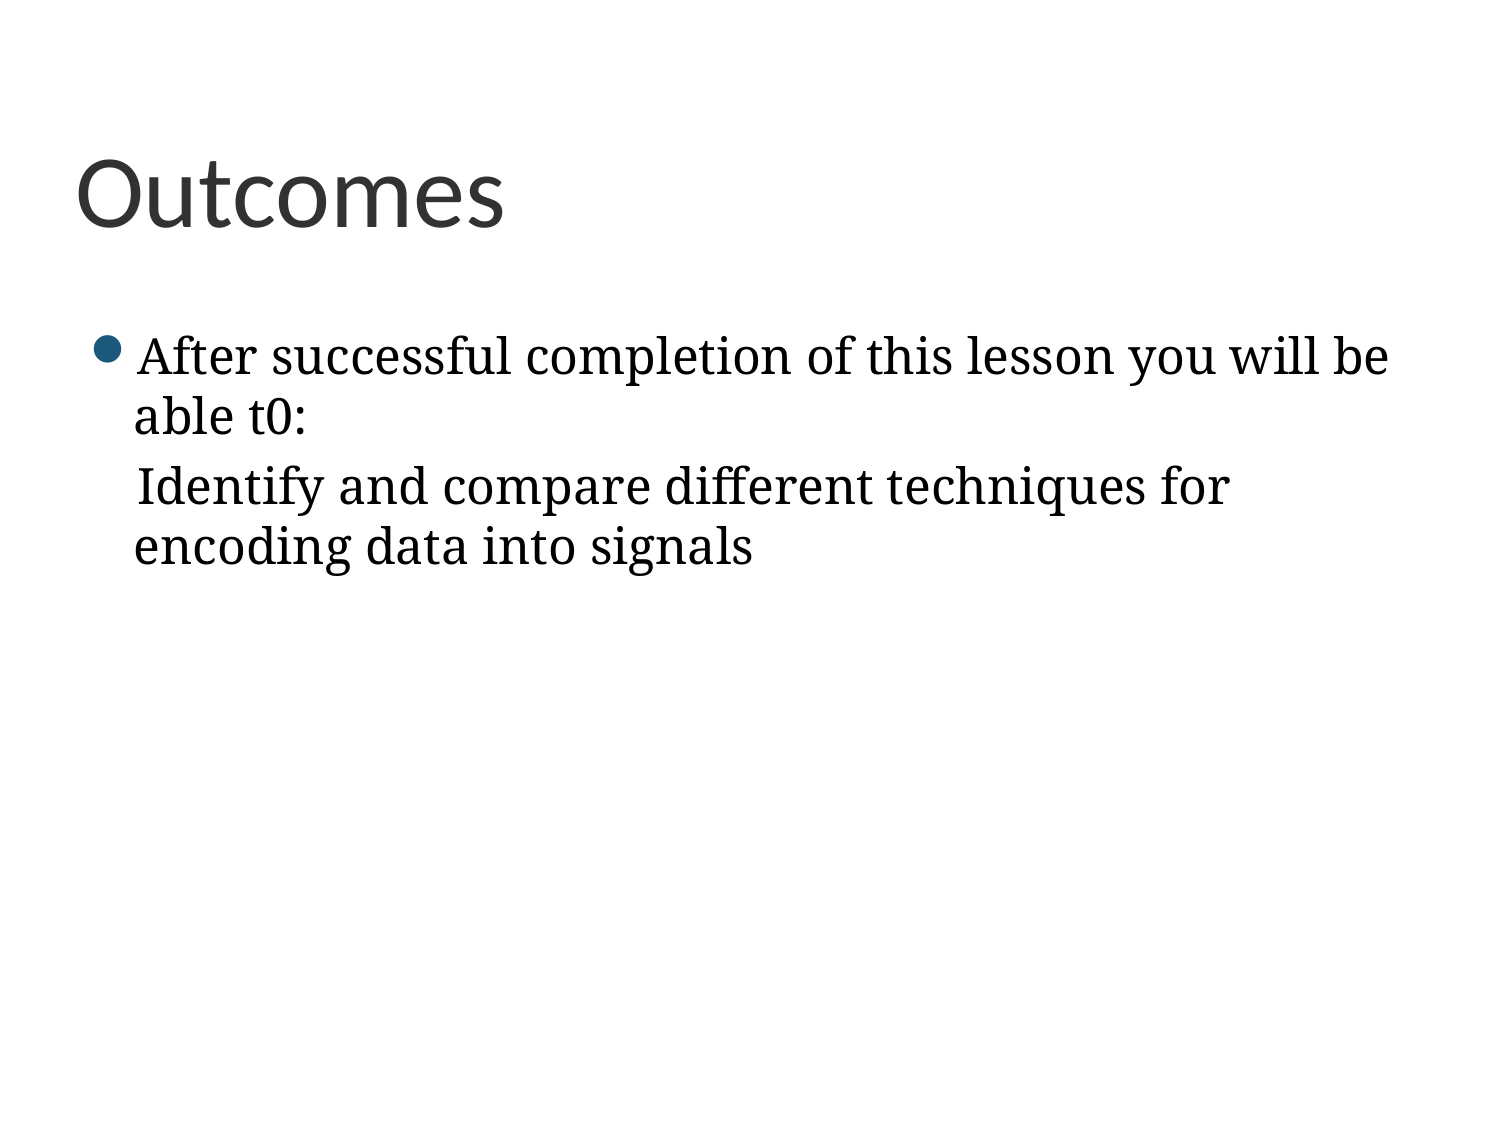

# Outcomes
After successful completion of this lesson you will be able t0:
Identify and compare different techniques for encoding data into signals